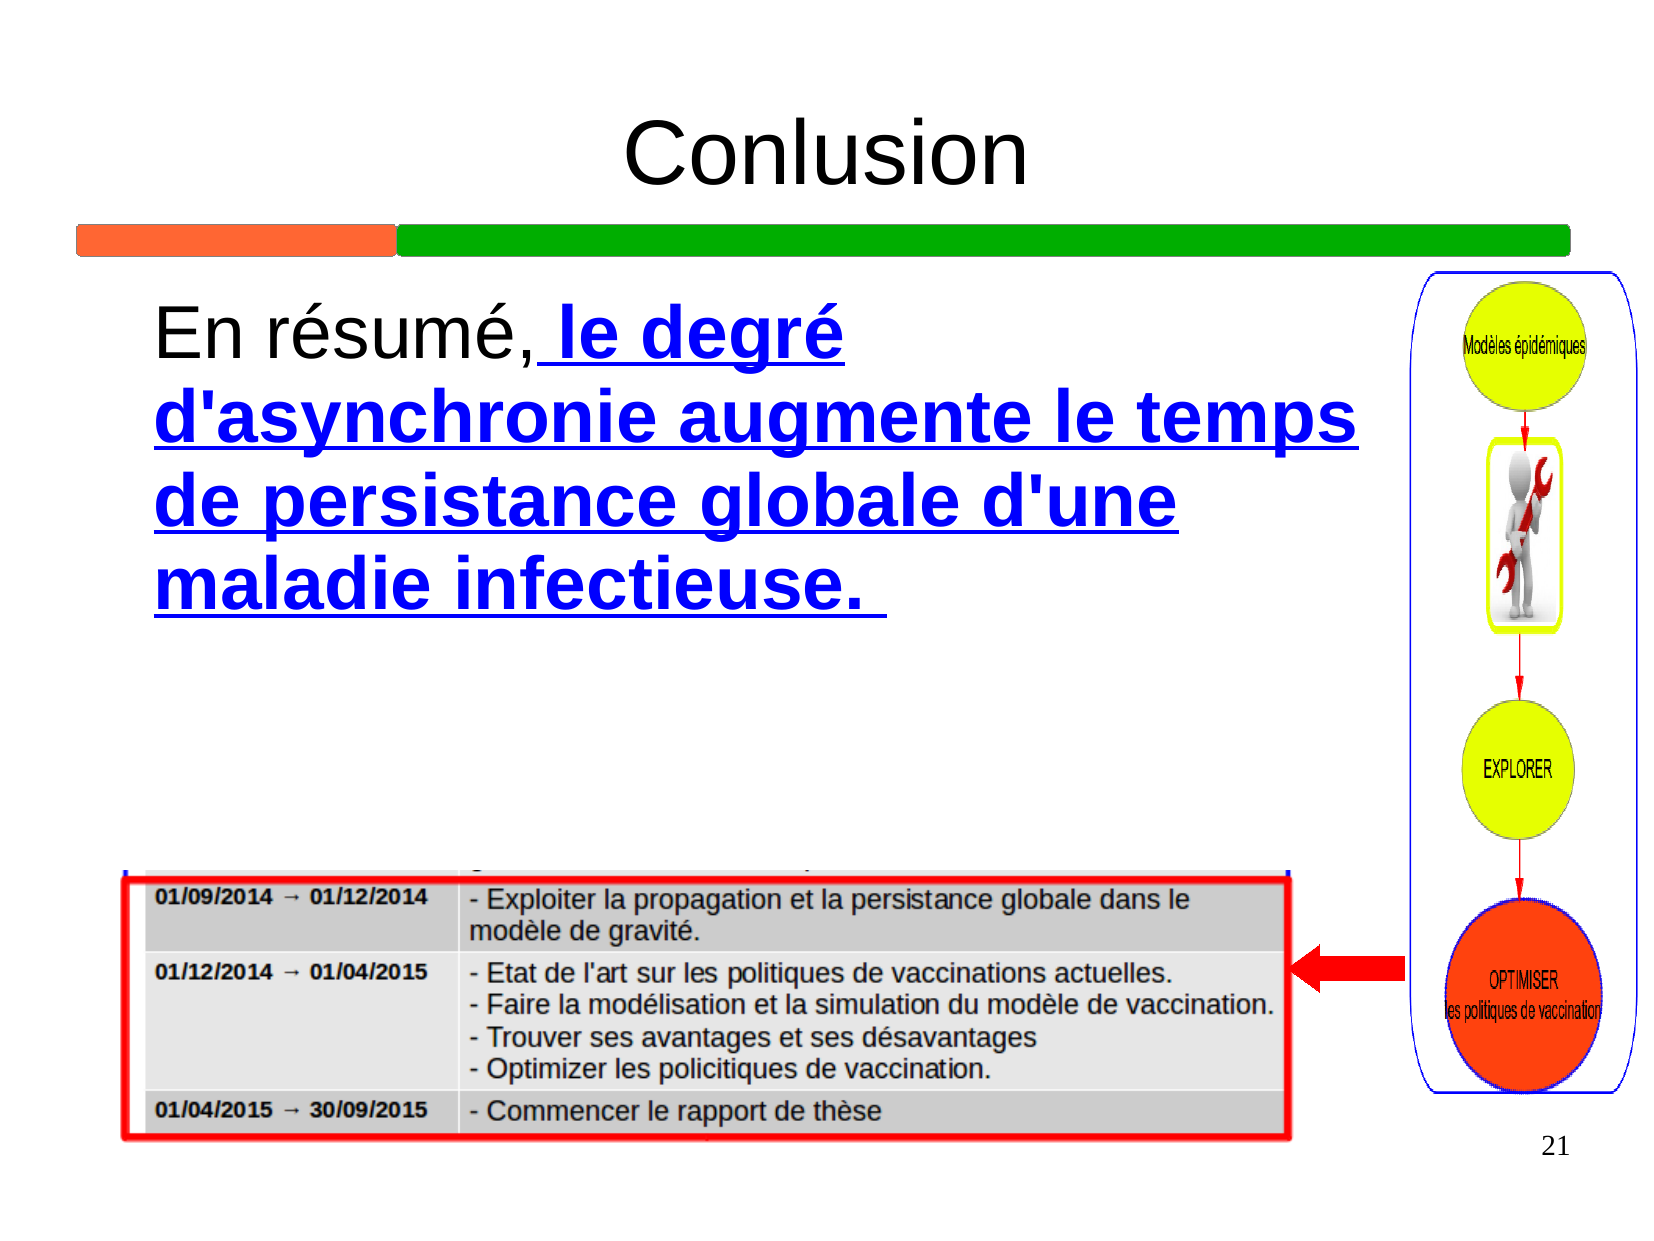

# Conlusion
En résumé, le degré d'asynchronie augmente le temps de persistance globale d'une maladie infectieuse.
21